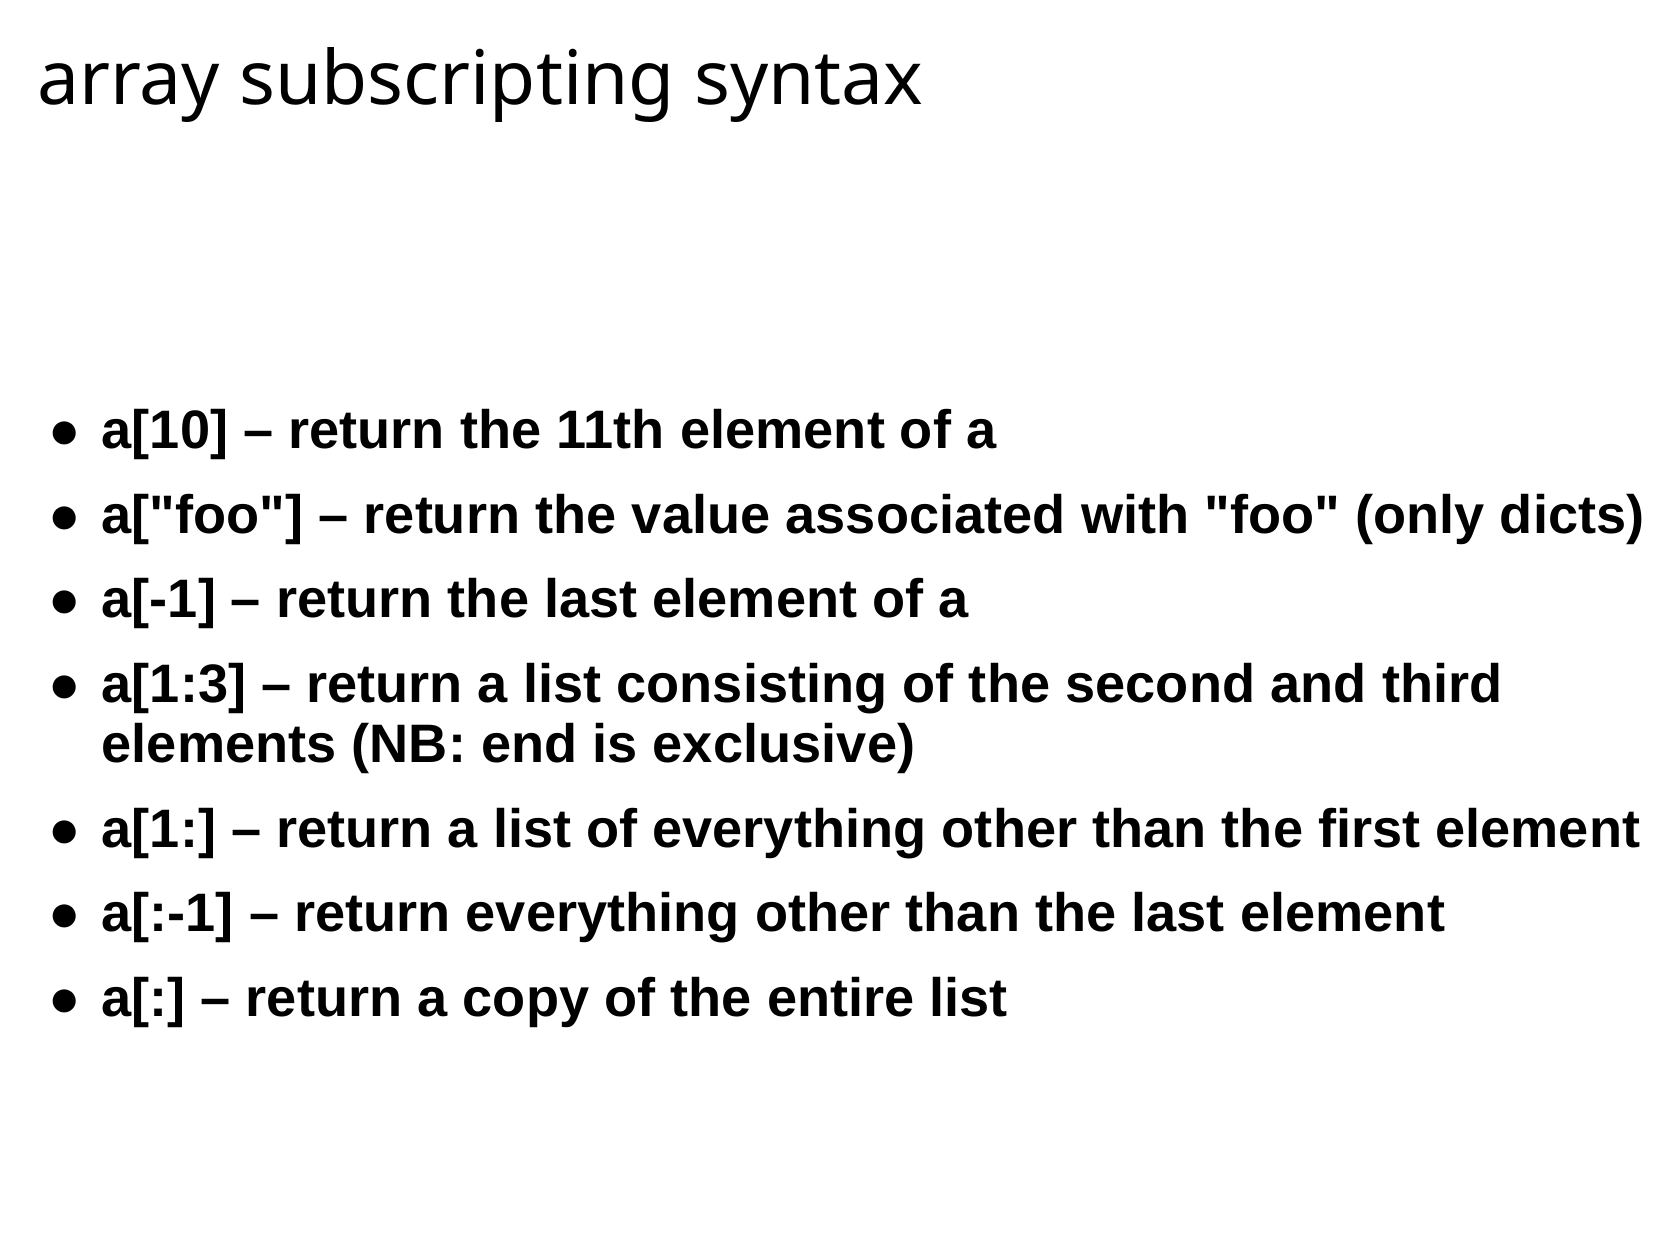

# array subscripting syntax
a[10] – return the 11th element of a
a["foo"] – return the value associated with "foo" (only dicts)
a[-1] – return the last element of a
a[1:3] – return a list consisting of the second and third elements (NB: end is exclusive)
a[1:] – return a list of everything other than the first element
a[:-1] – return everything other than the last element
a[:] – return a copy of the entire list